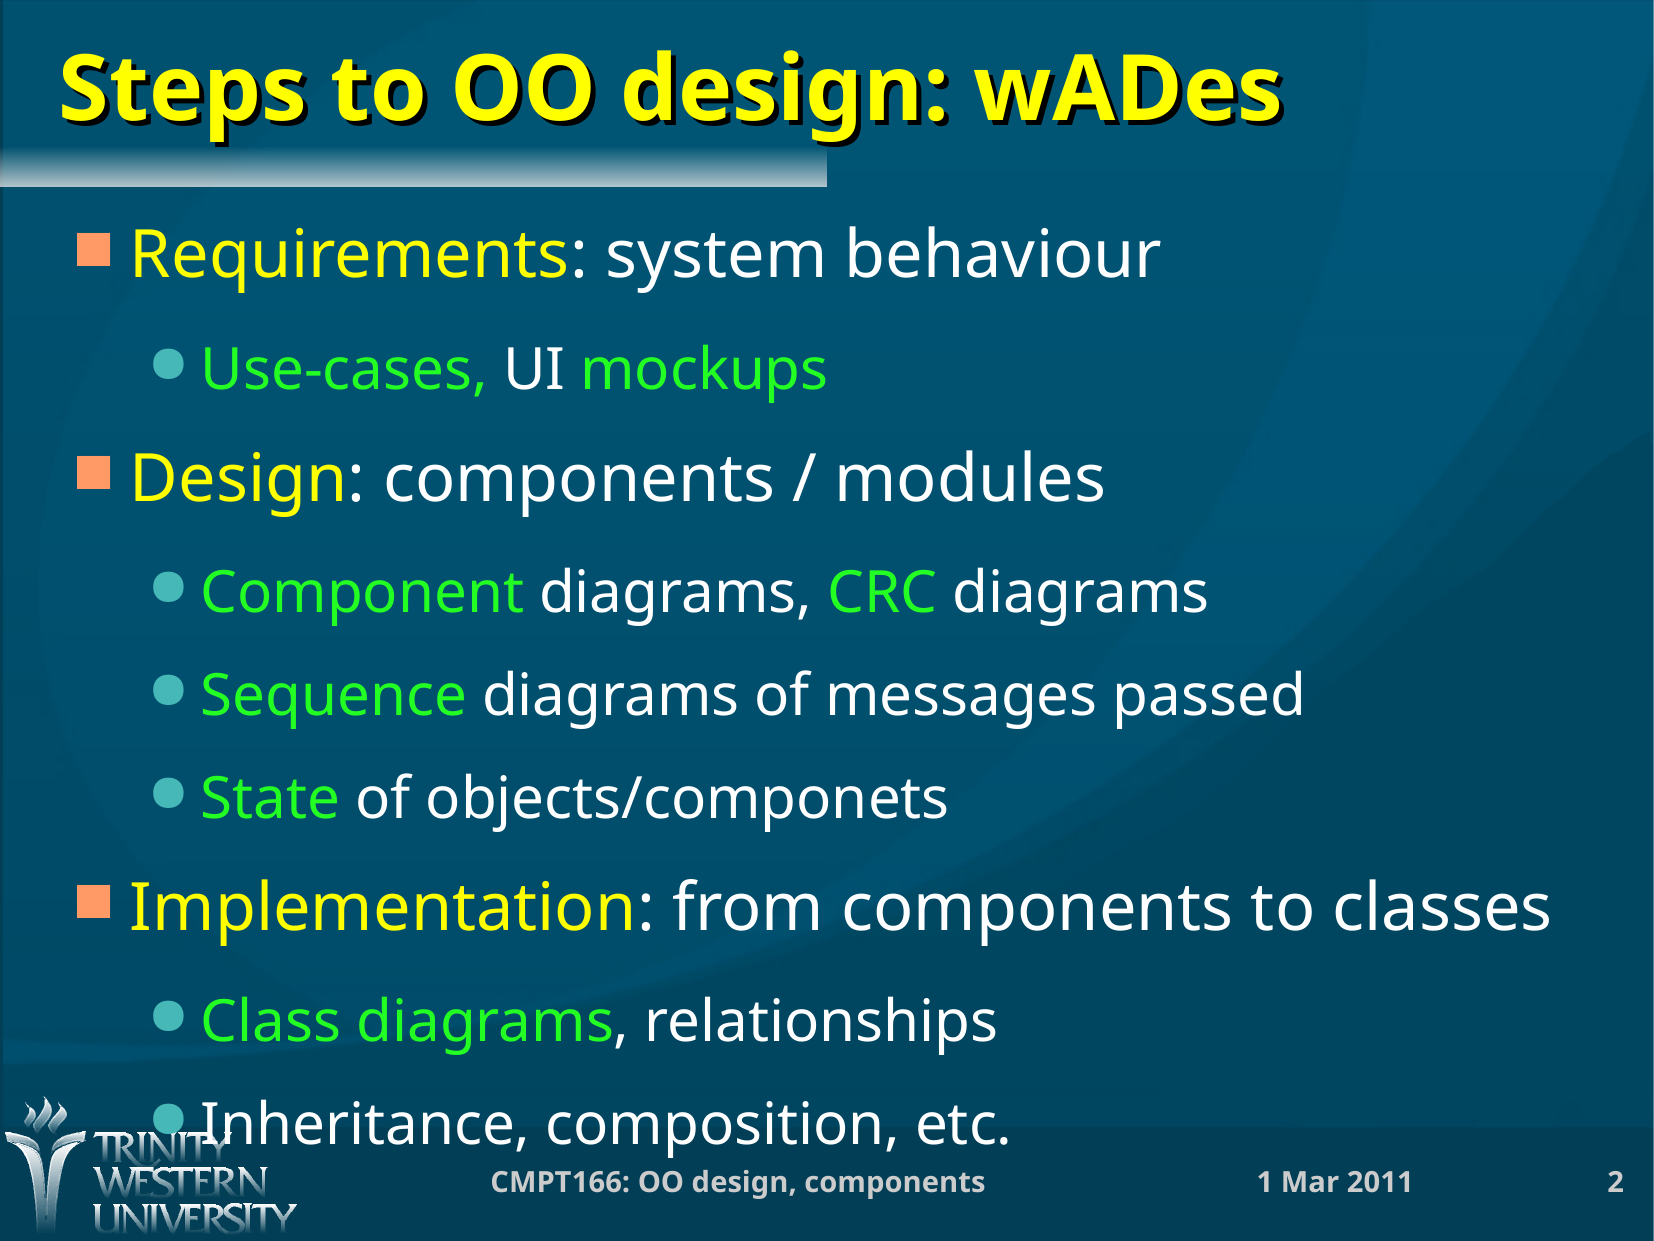

# Steps to OO design: wADes
Requirements: system behaviour
Use-cases, UI mockups
Design: components / modules
Component diagrams, CRC diagrams
Sequence diagrams of messages passed
State of objects/componets
Implementation: from components to classes
Class diagrams, relationships
Inheritance, composition, etc.
CMPT166: OO design, components
1 Mar 2011
2